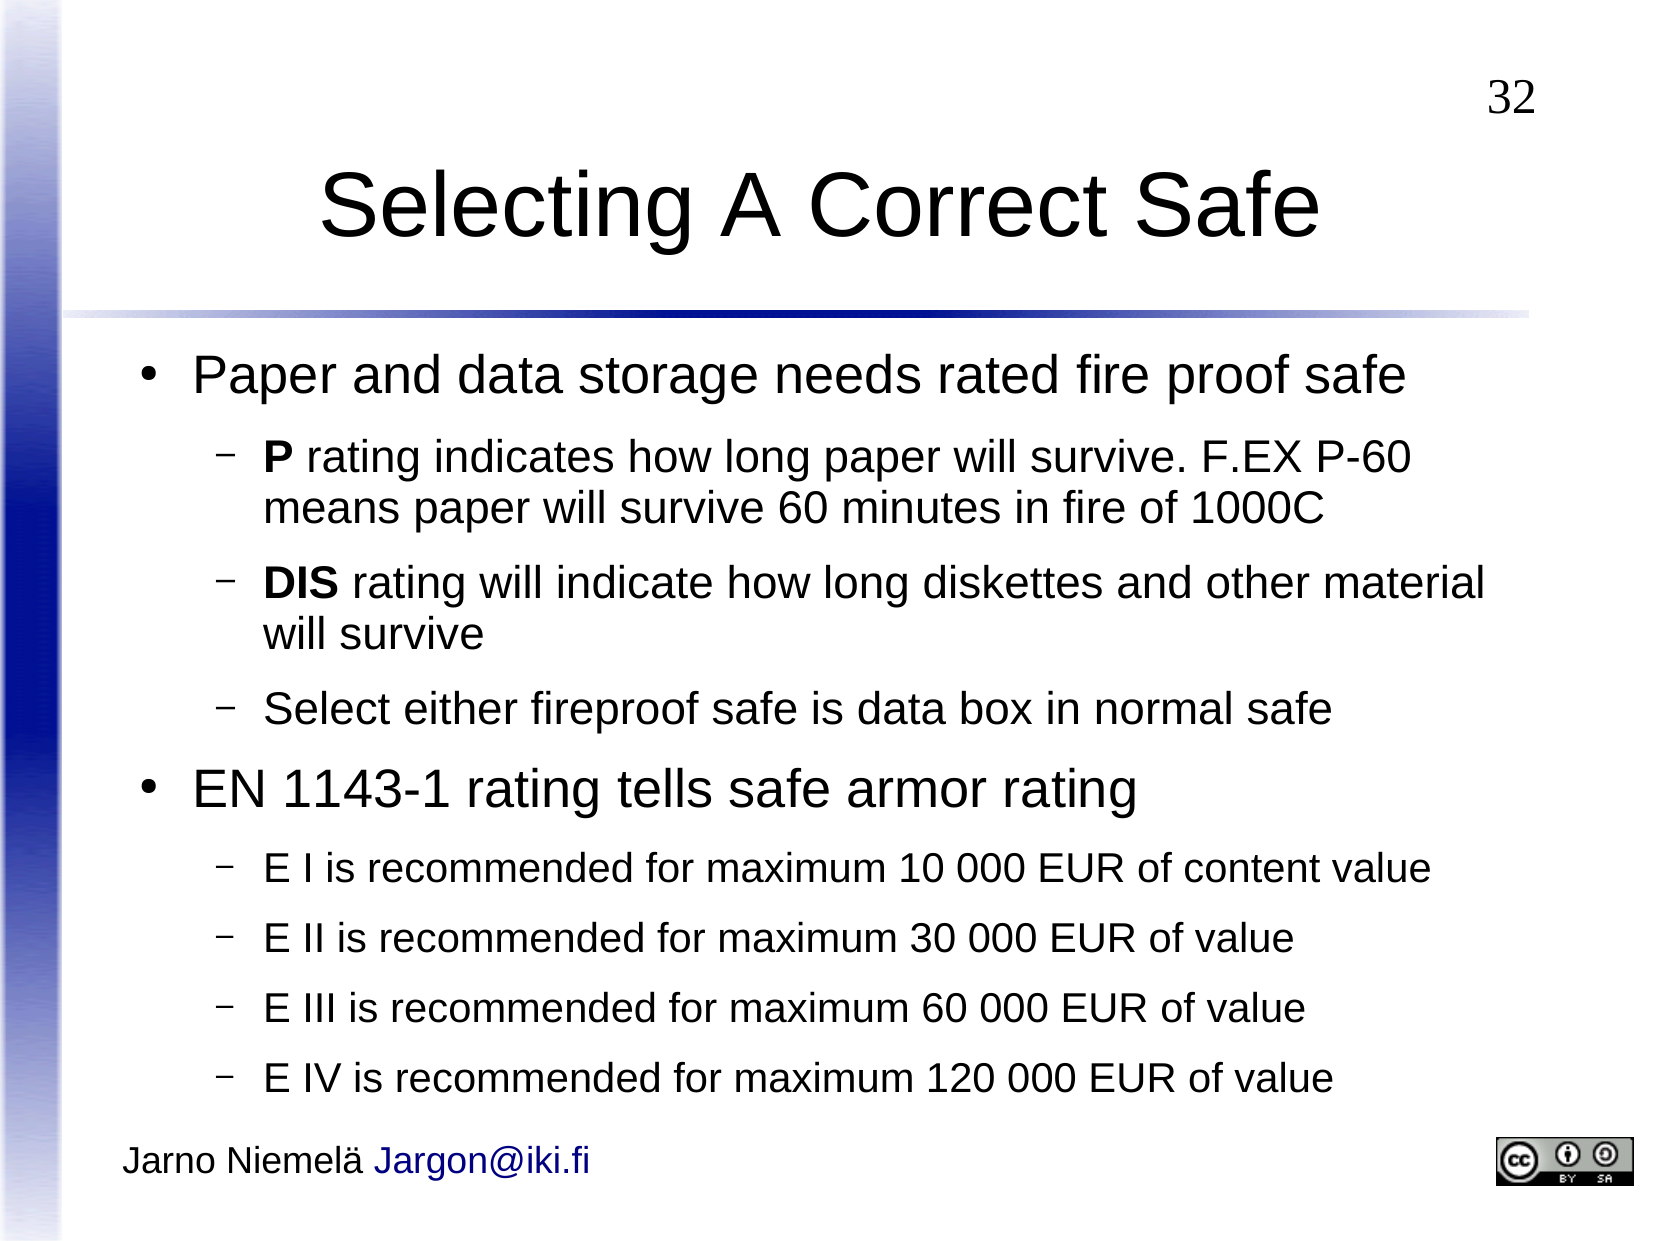

# Selecting A Correct Safe
Paper and data storage needs rated fire proof safe
P rating indicates how long paper will survive. F.EX P-60 means paper will survive 60 minutes in fire of 1000C
DIS rating will indicate how long diskettes and other material will survive
Select either fireproof safe is data box in normal safe
EN 1143-1 rating tells safe armor rating
E I is recommended for maximum 10 000 EUR of content value
E II is recommended for maximum 30 000 EUR of value
E III is recommended for maximum 60 000 EUR of value
E IV is recommended for maximum 120 000 EUR of value